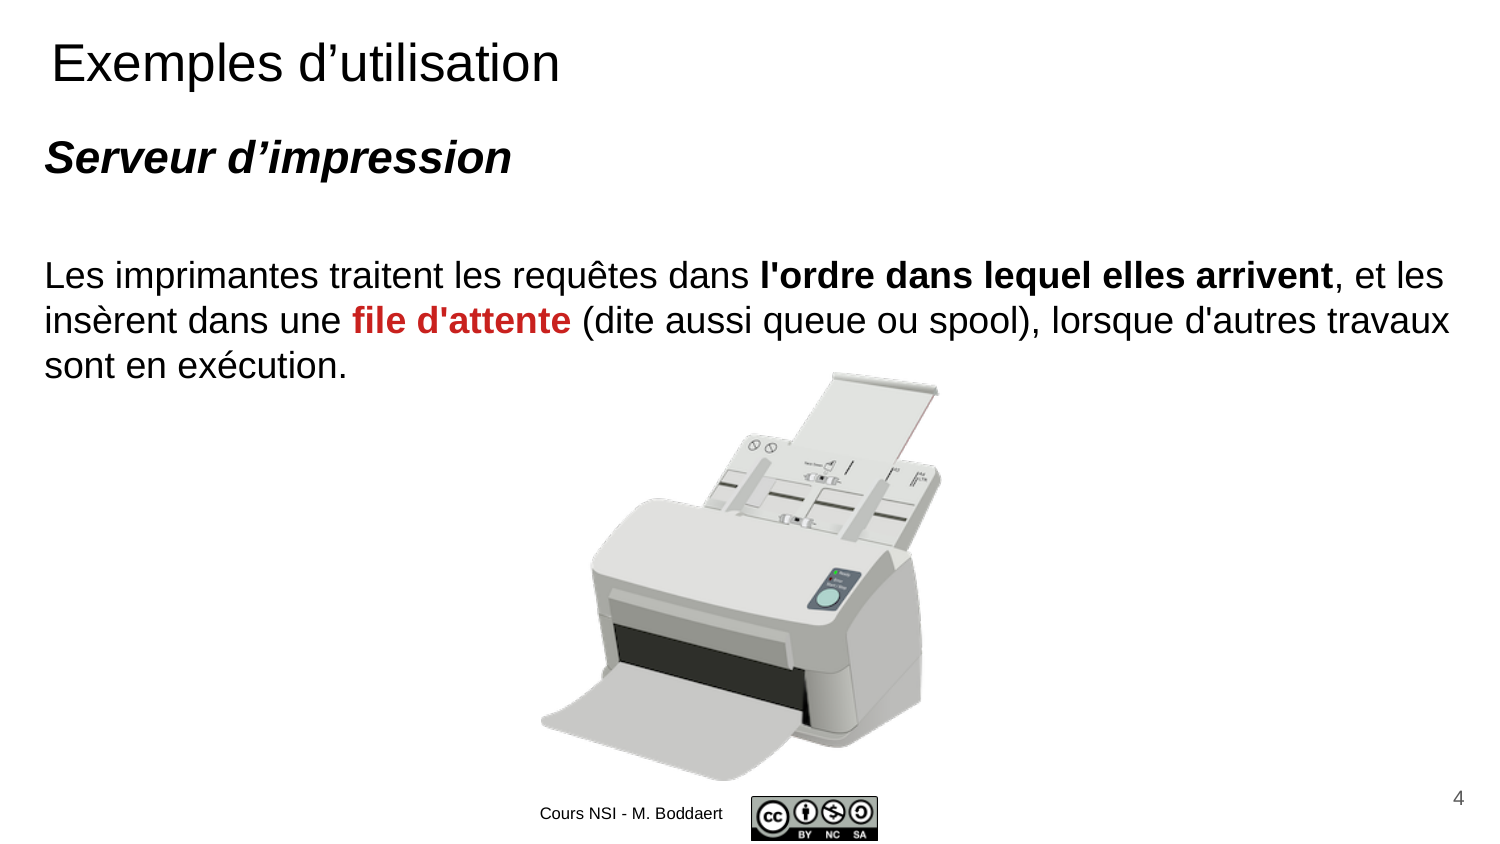

# Exemples d’utilisation
Serveur d’impression
Les imprimantes traitent les requêtes dans l'ordre dans lequel elles arrivent, et les insèrent dans une file d'attente (dite aussi queue ou spool), lorsque d'autres travaux sont en exécution.